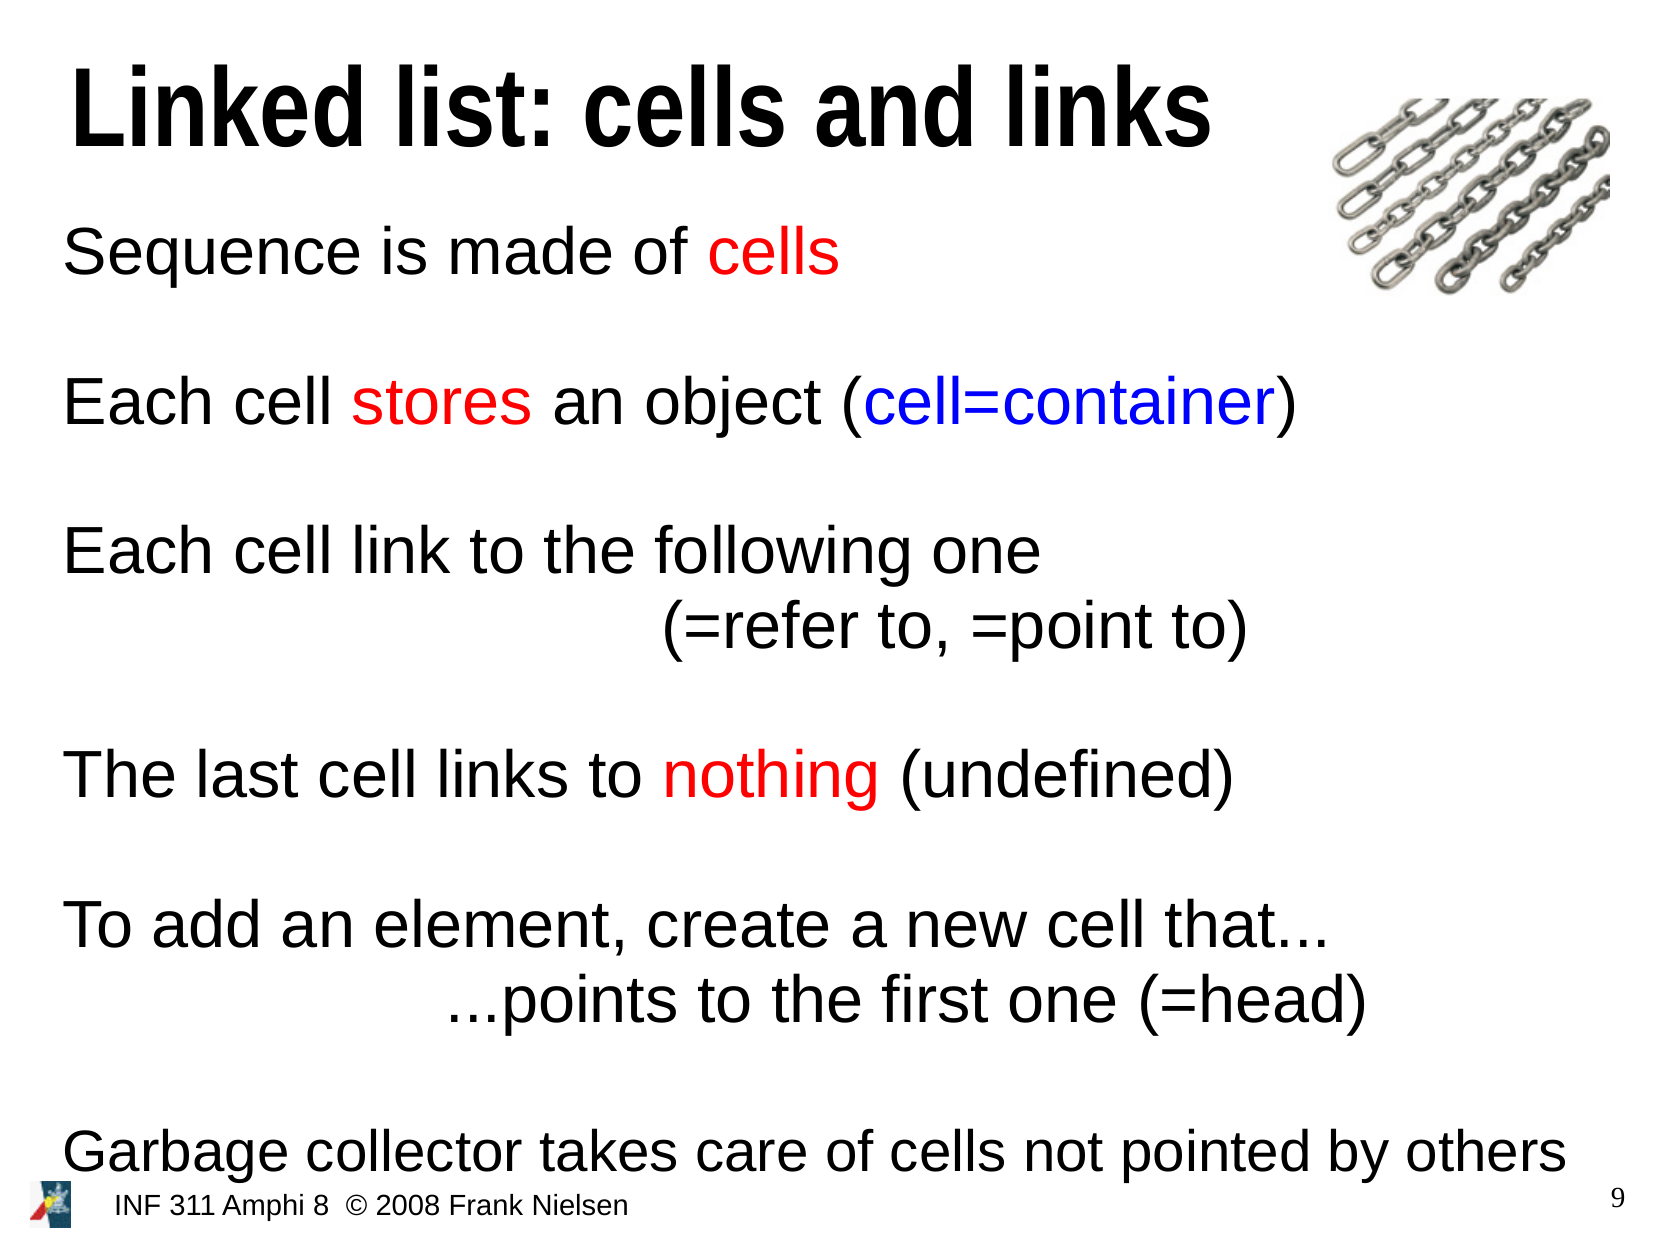

Linked list: cells and links
 Sequence is made of cells
 Each cell stores an object (cell=container)
 Each cell link to the following one
					(=refer to, =point to)
 The last cell links to nothing (undefined)
 To add an element, create a new cell that...
				...points to the first one (=head)
 Garbage collector takes care of cells not pointed by others